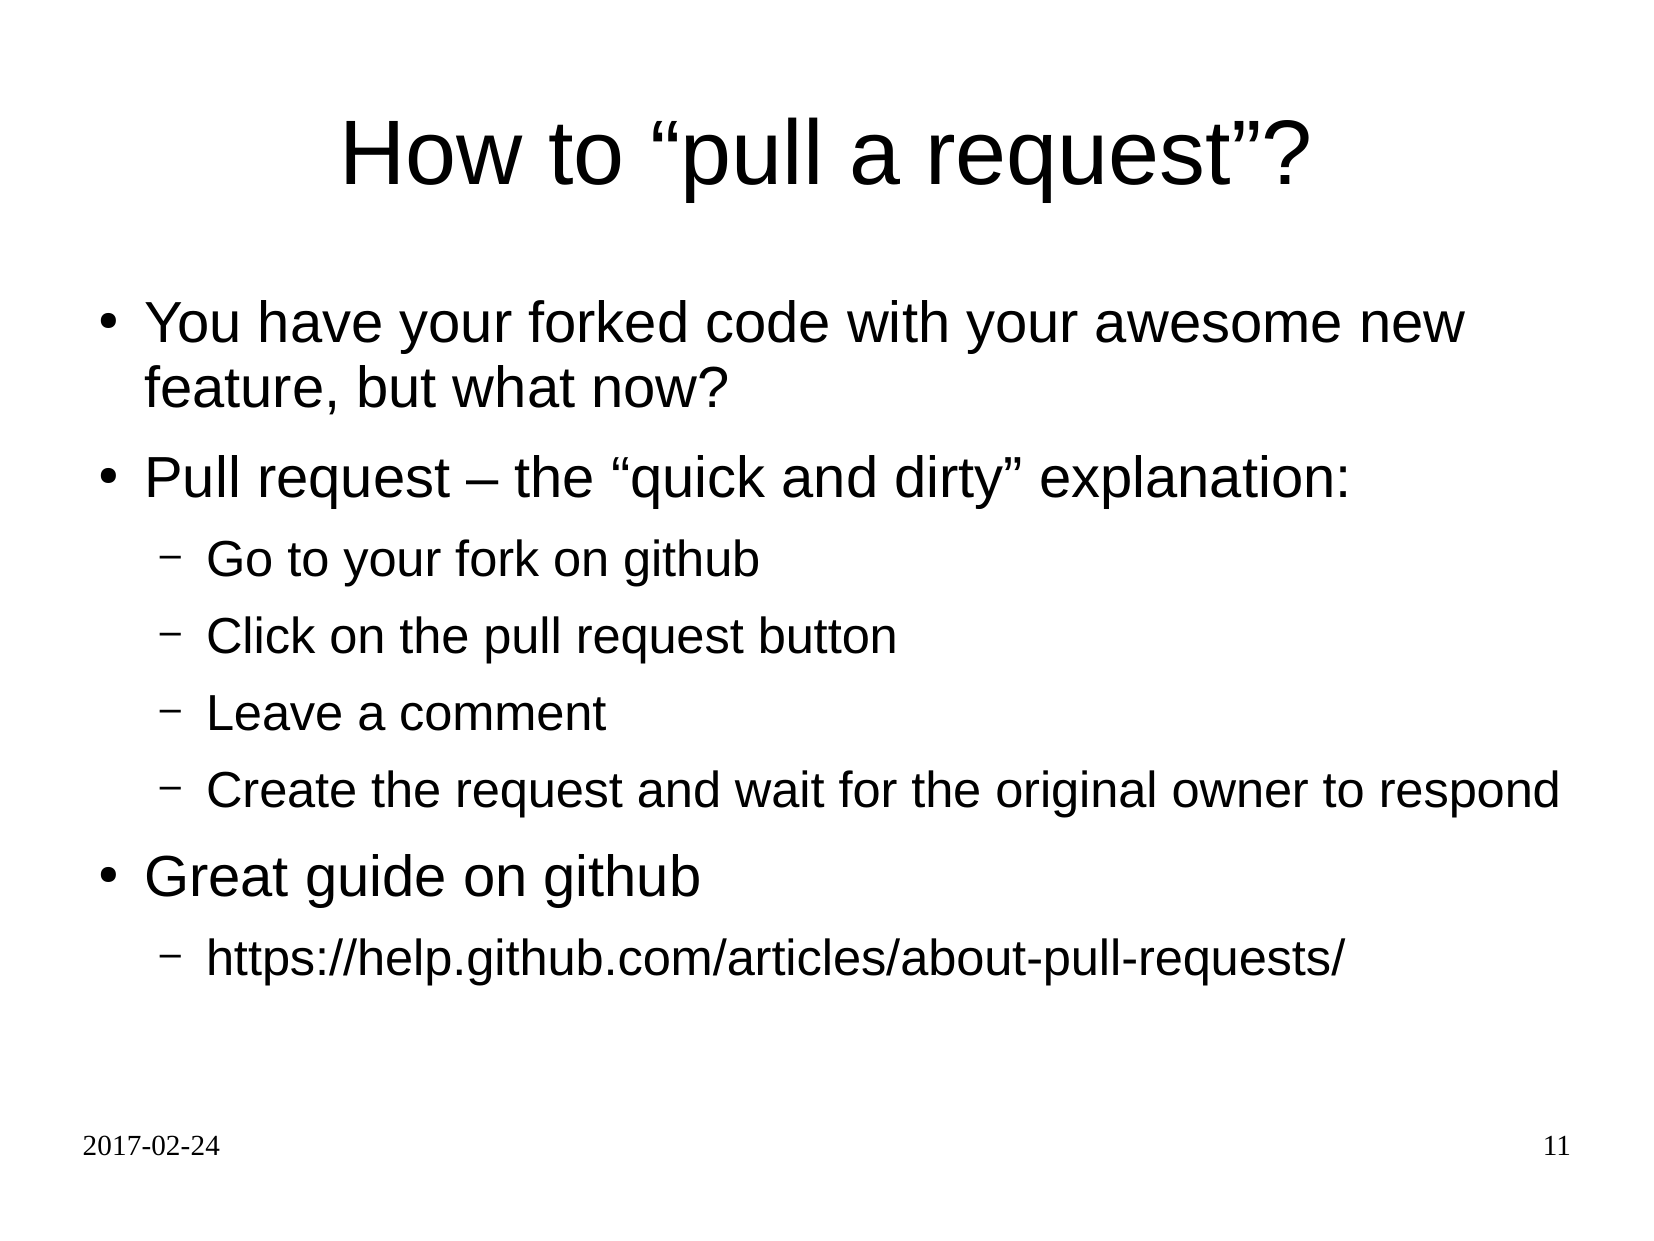

# How to “pull a request”?
You have your forked code with your awesome new feature, but what now?
Pull request – the “quick and dirty” explanation:
Go to your fork on github
Click on the pull request button
Leave a comment
Create the request and wait for the original owner to respond
Great guide on github
https://help.github.com/articles/about-pull-requests/
2017-02-24
11